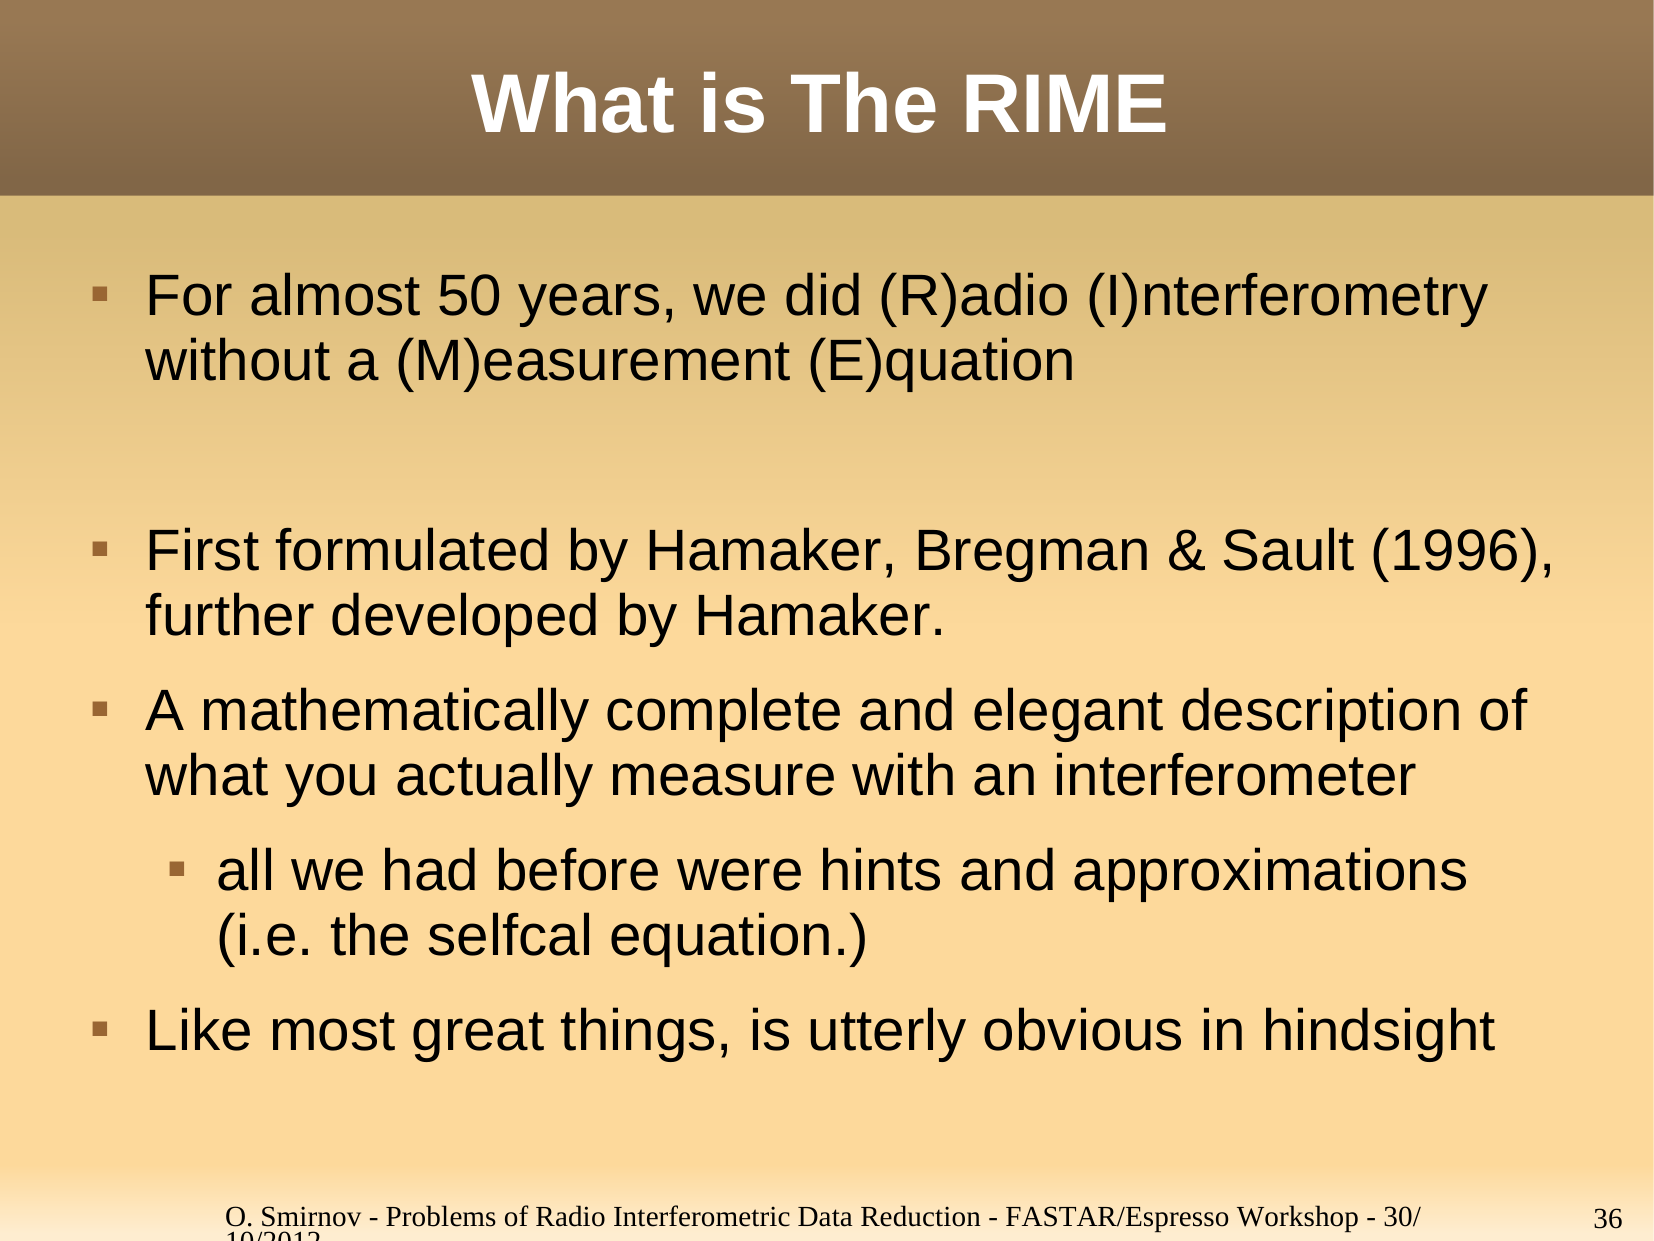

# What is The RIME
For almost 50 years, we did (R)adio (I)nterferometry without a (M)easurement (E)quation
First formulated by Hamaker, Bregman & Sault (1996), further developed by Hamaker.
A mathematically complete and elegant description of what you actually measure with an interferometer
all we had before were hints and approximations (i.e. the selfcal equation.)
Like most great things, is utterly obvious in hindsight
O. Smirnov - Problems of Radio Interferometric Data Reduction - FASTAR/Espresso Workshop - 30/10/2012
36